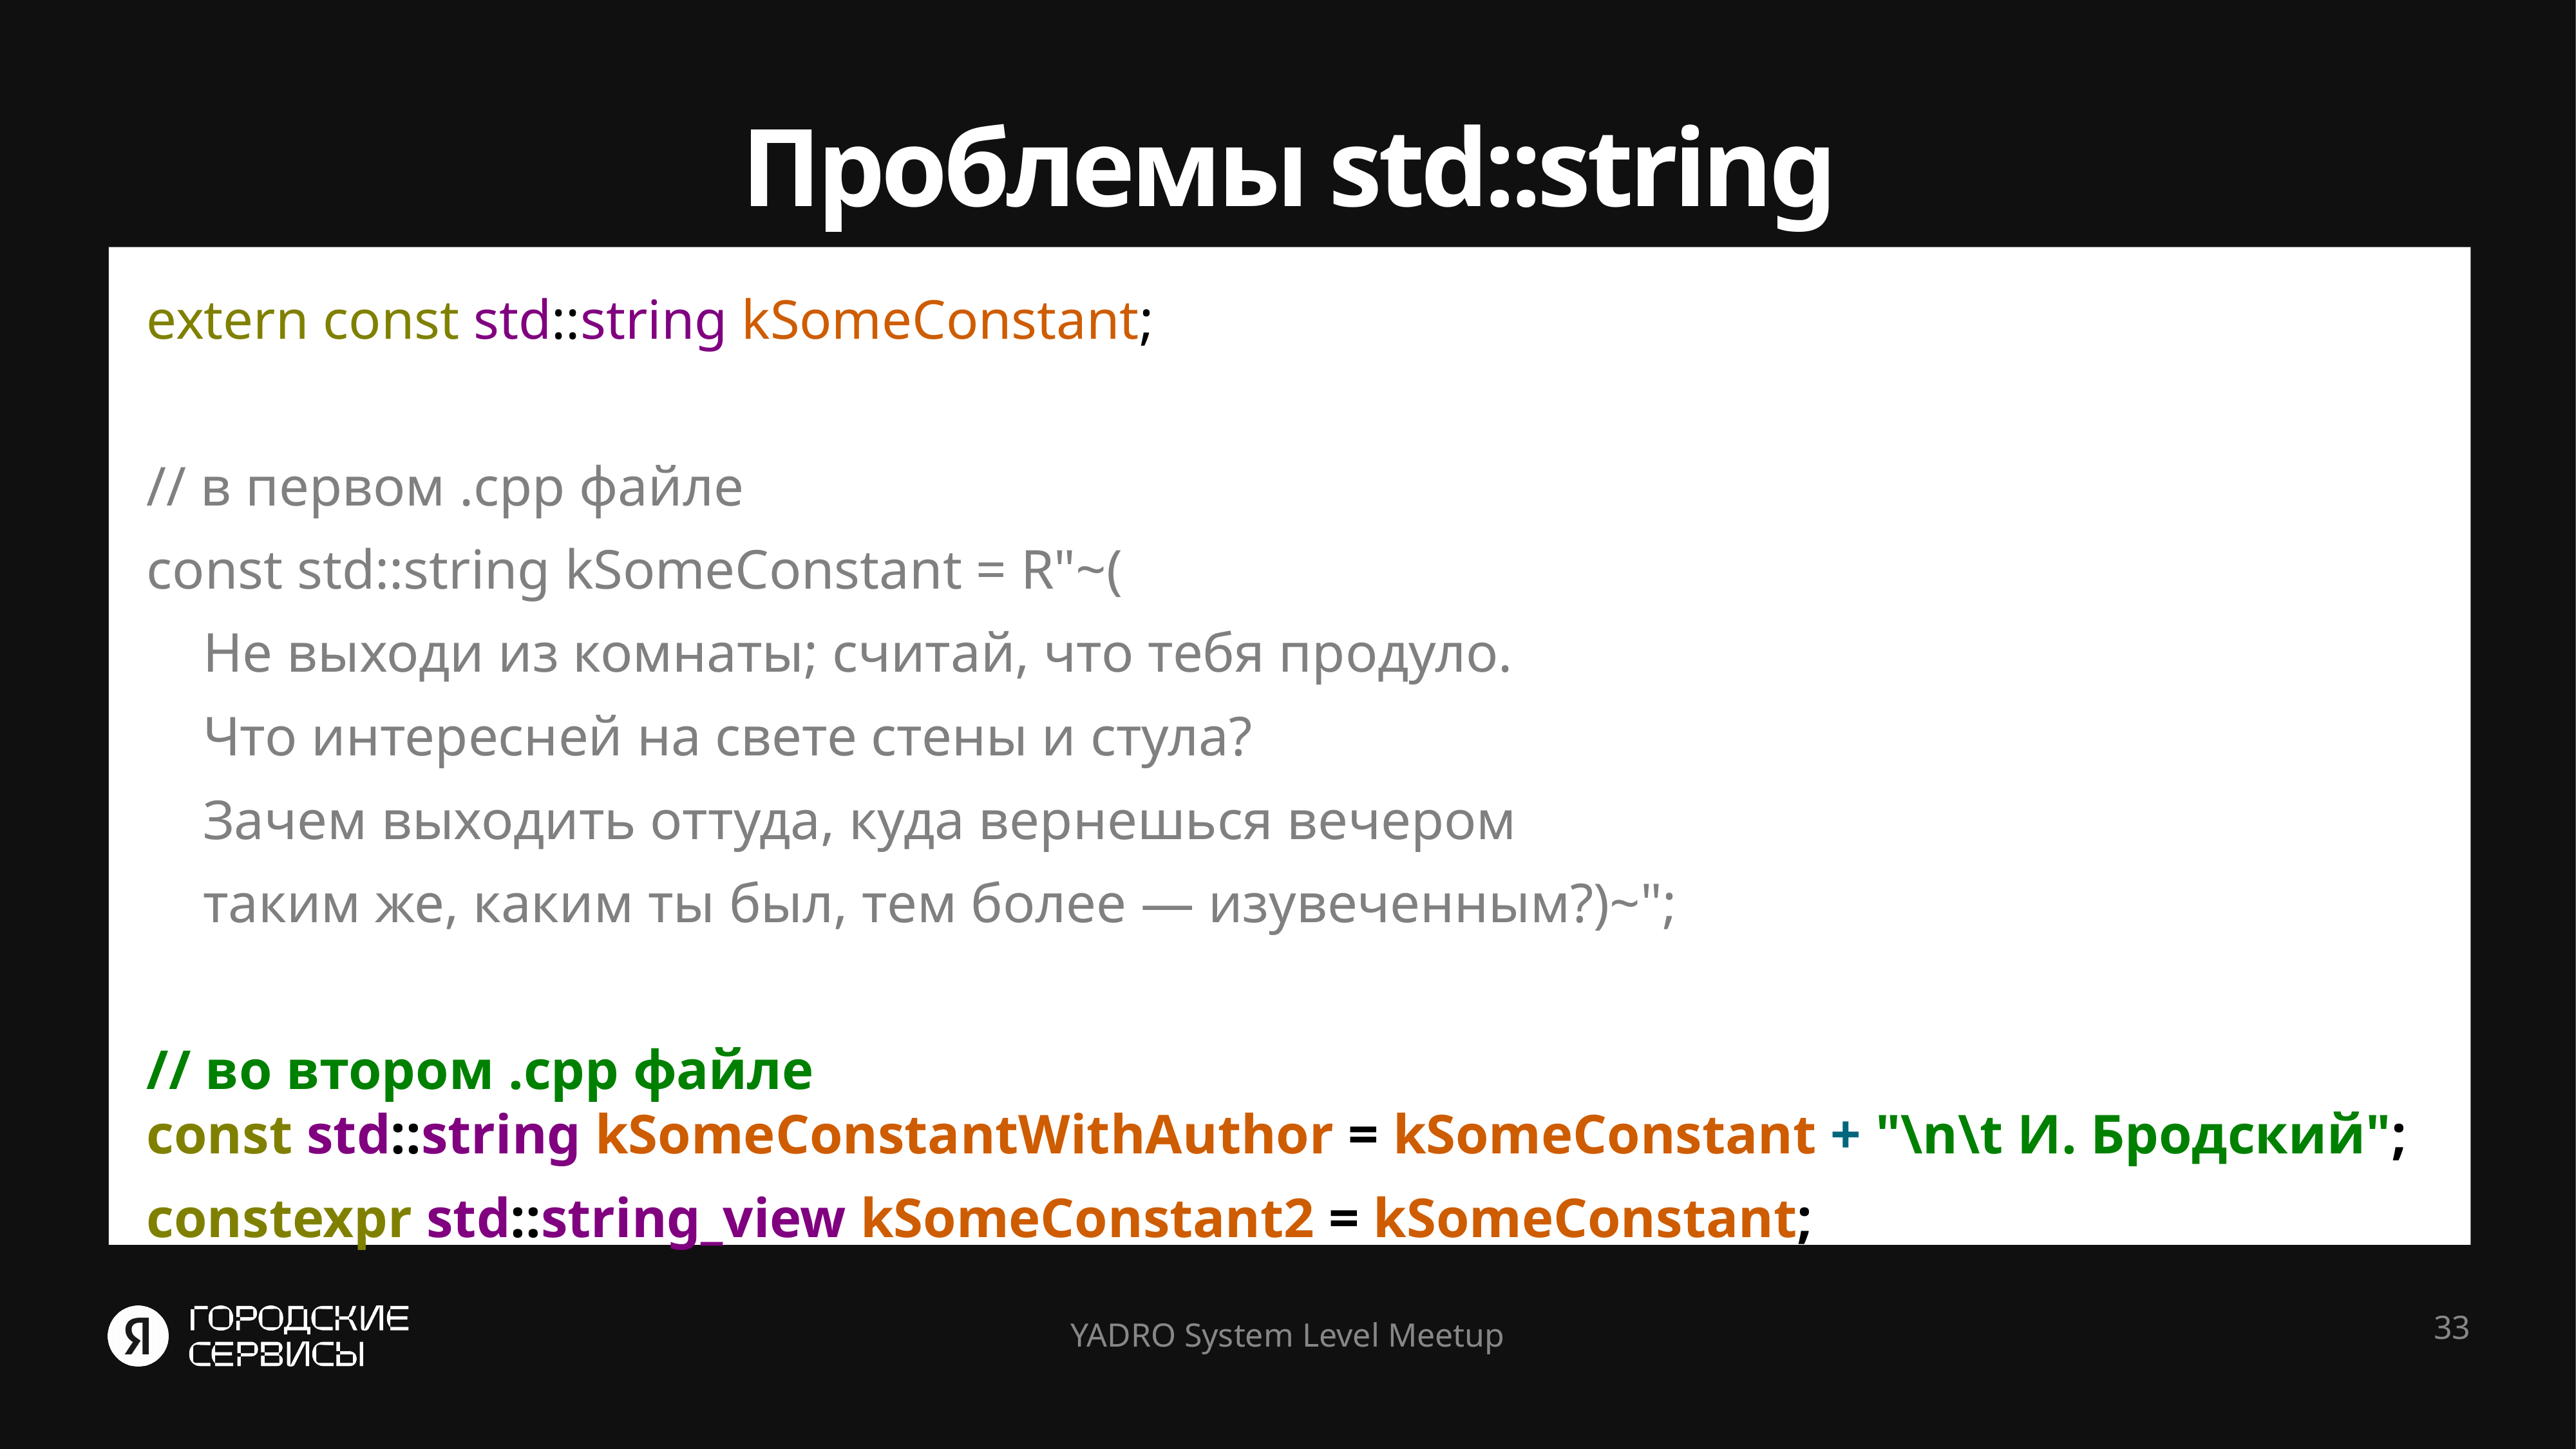

Проблемы std::string
# extern const std::string kSomeConstant;
// в первом .cpp файле
const std::string kSomeConstant = R"~(
 Не выходи из комнаты; считай, что тебя продуло.
 Что интересней на свете стены и стула?
 Зачем выходить оттуда, куда вернешься вечером
 таким же, каким ты был, тем более — изувеченным?)~";
// во втором .cpp файле
const std::string kSomeConstantWithAuthor = kSomeConstant + "\n\t И. Бродский";
constexpr std::string_view kSomeConstant2 = kSomeConstant;
YADRO System Level Meetup